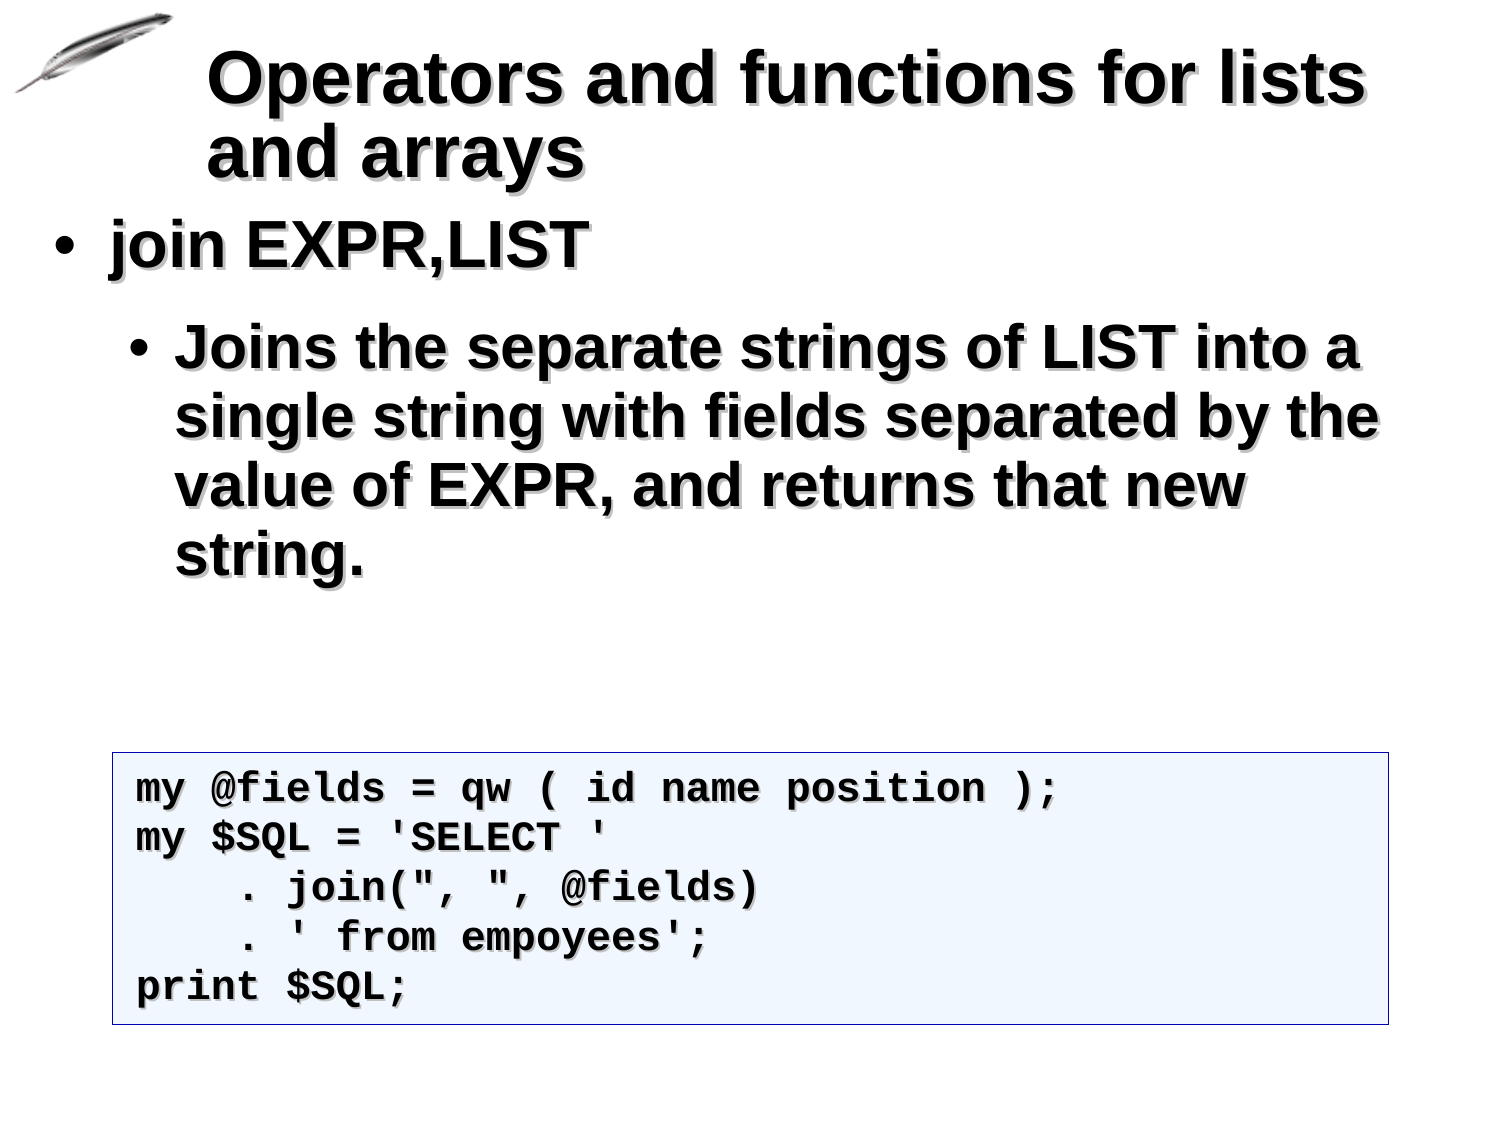

# Operators and functions for lists and arrays
join EXPR,LIST
Joins the separate strings of LIST into a single string with fields separated by the value of EXPR, and returns that new string.
my @fields = qw ( id name position );
my $SQL = 'SELECT '
 . join(", ", @fields)
 . ' from empoyees';
print $SQL;